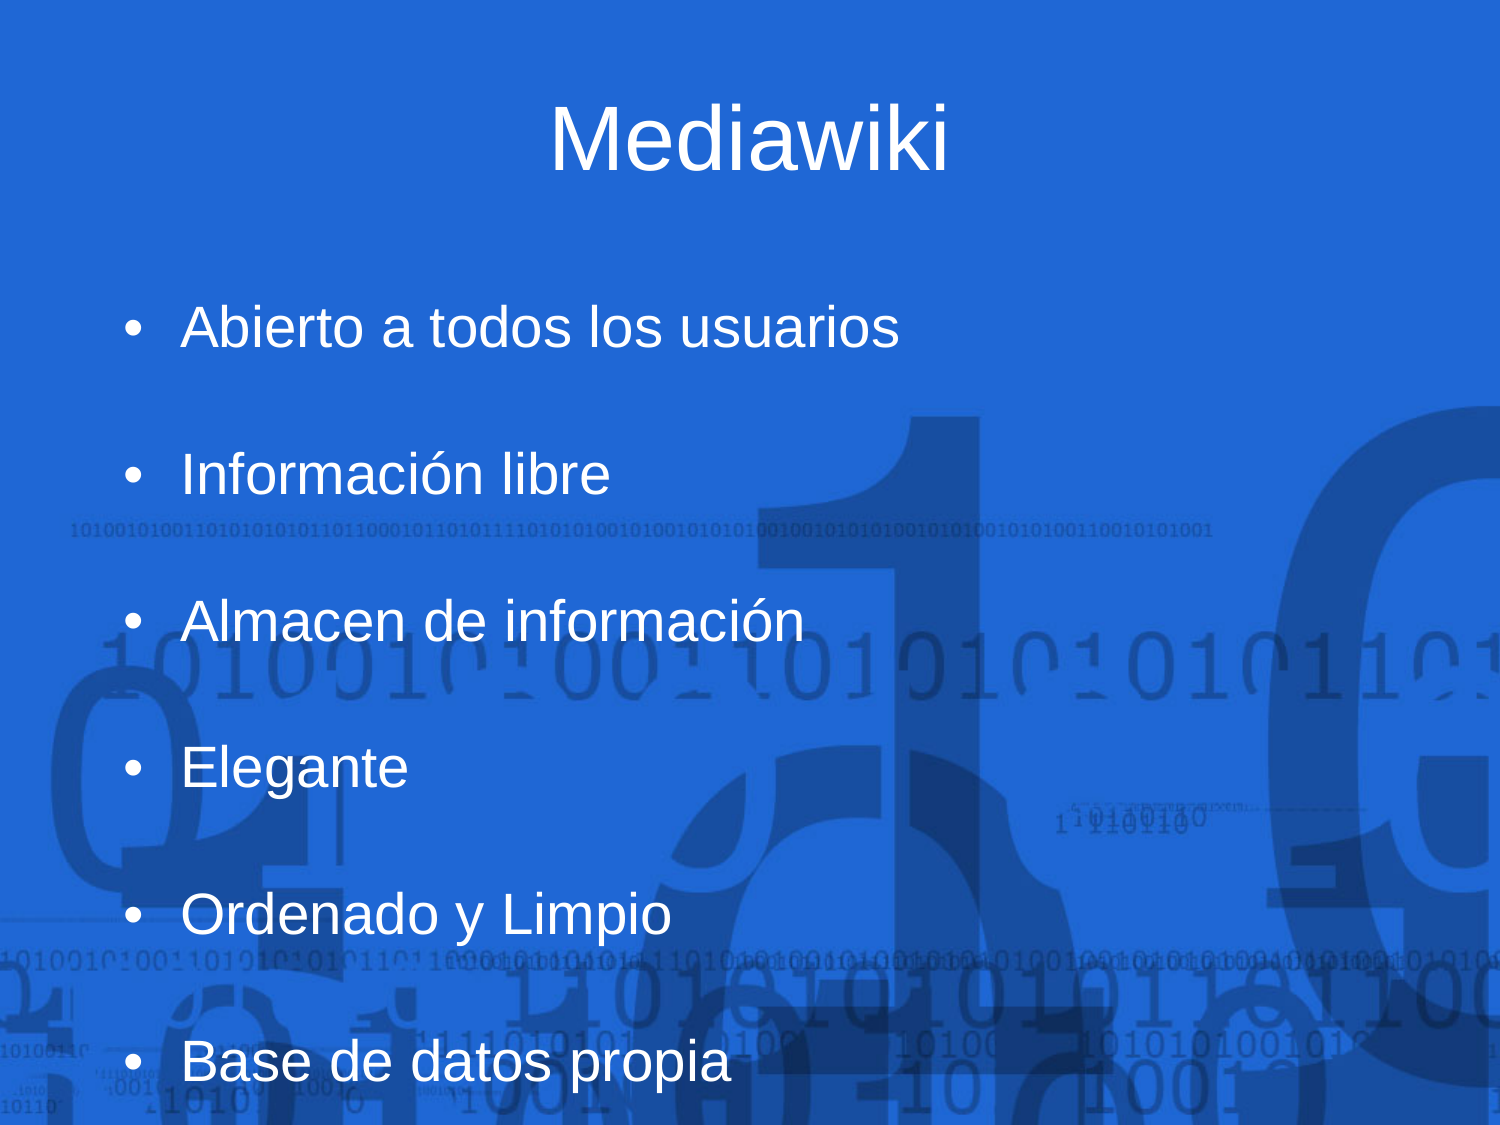

# Mediawiki
Abierto a todos los usuarios
Información libre
Almacen de información
Elegante
Ordenado y Limpio
Base de datos propia